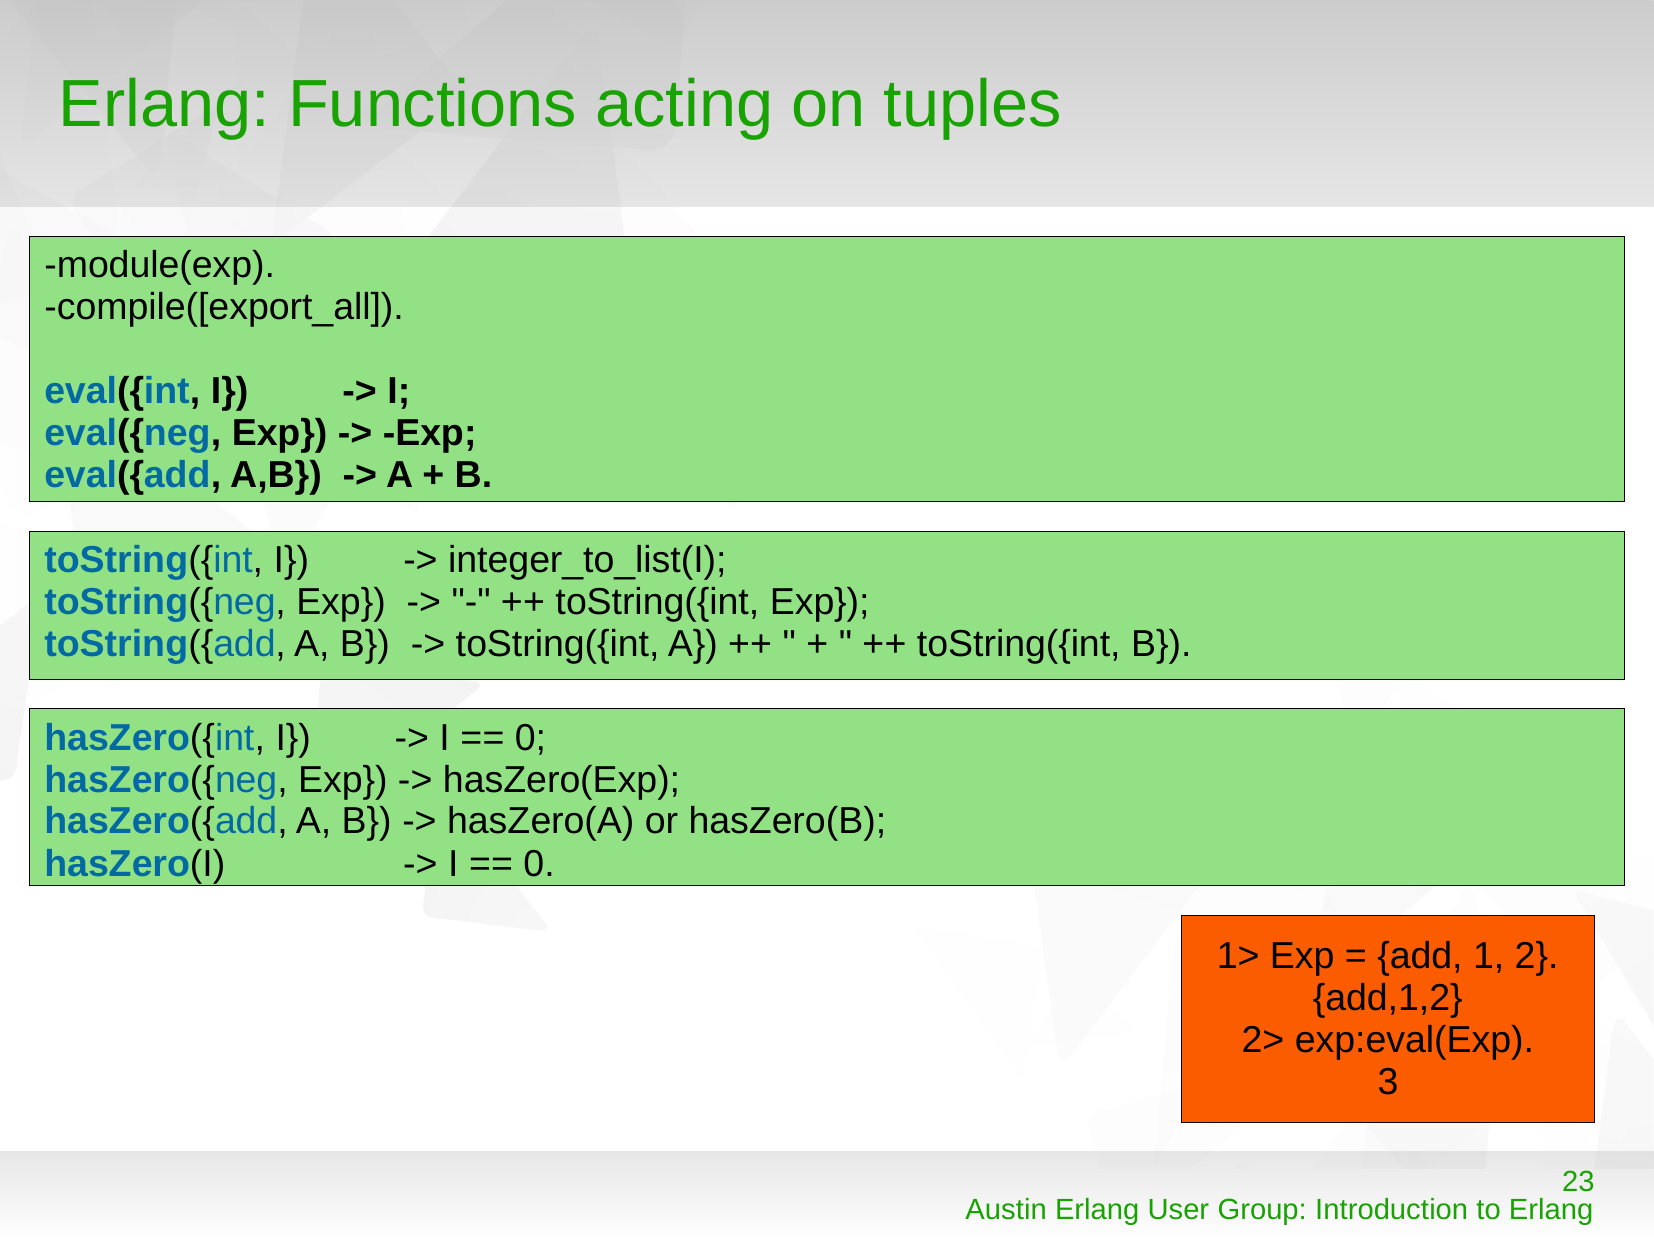

# Erlang: Functions acting on tuples
-module(exp).
-compile([export_all]).
eval({int, I}) -> I;
eval({neg, Exp}) -> -Exp;
eval({add, A,B}) -> A + B.
toString({int, I}) -> integer_to_list(I);
toString({neg, Exp}) -> "-" ++ toString({int, Exp});
toString({add, A, B}) -> toString({int, A}) ++ " + " ++ toString({int, B}).
hasZero({int, I}) -> I == 0;
hasZero({neg, Exp}) -> hasZero(Exp);
hasZero({add, A, B}) -> hasZero(A) or hasZero(B);
hasZero(I) -> I == 0.
1> Exp = {add, 1, 2}.
{add,1,2}
2> exp:eval(Exp).
3
23
Austin Erlang User Group: Introduction to Erlang